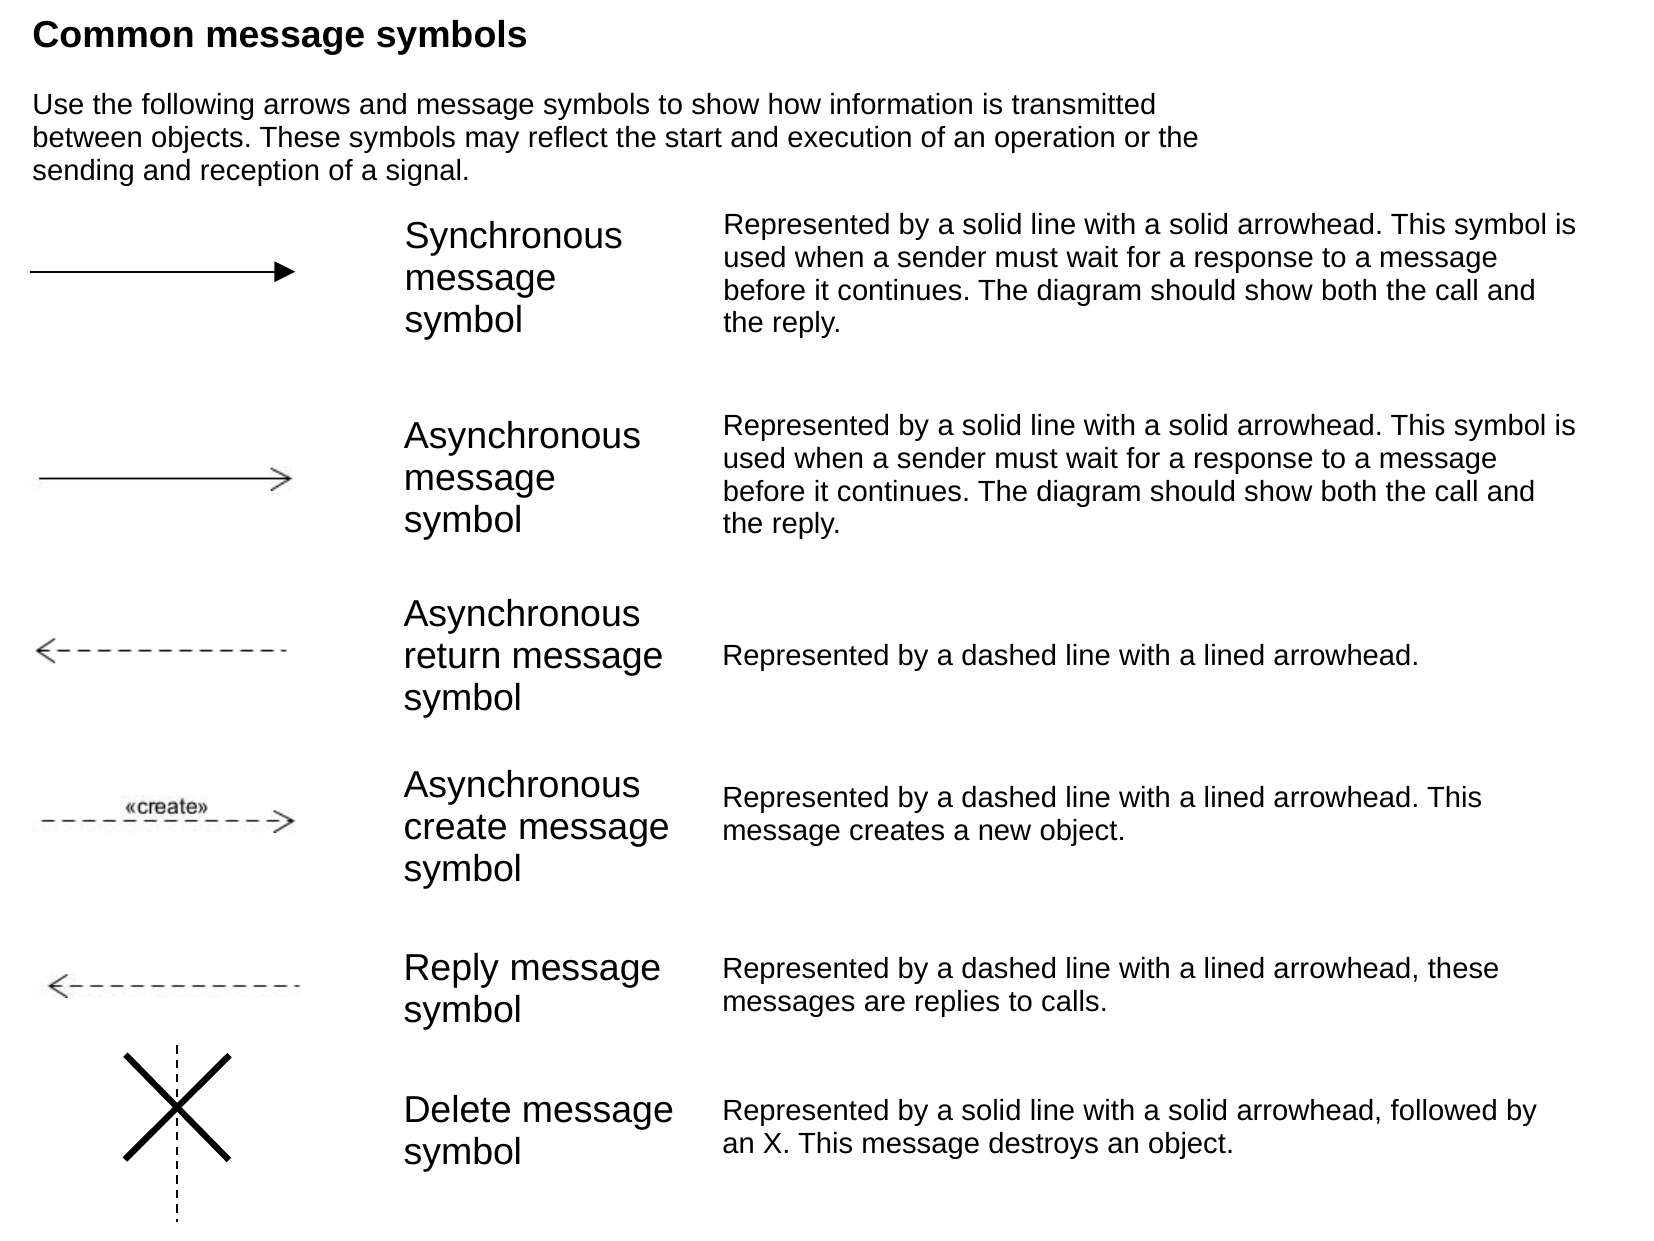

Common message symbols
Use the following arrows and message symbols to show how information is transmitted between objects. These symbols may reflect the start and execution of an operation or the sending and reception of a signal.
Represented by a solid line with a solid arrowhead. This symbol is used when a sender must wait for a response to a message before it continues. The diagram should show both the call and the reply.
Synchronous message symbol
Represented by a solid line with a solid arrowhead. This symbol is used when a sender must wait for a response to a message before it continues. The diagram should show both the call and the reply.
Asynchronous message symbol
Asynchronous return message symbol
Represented by a dashed line with a lined arrowhead.
Asynchronous create message symbol
Represented by a dashed line with a lined arrowhead. This message creates a new object.
Reply message symbol
Represented by a dashed line with a lined arrowhead, these messages are replies to calls.
Delete message symbol
Represented by a solid line with a solid arrowhead, followed by an X. This message destroys an object.